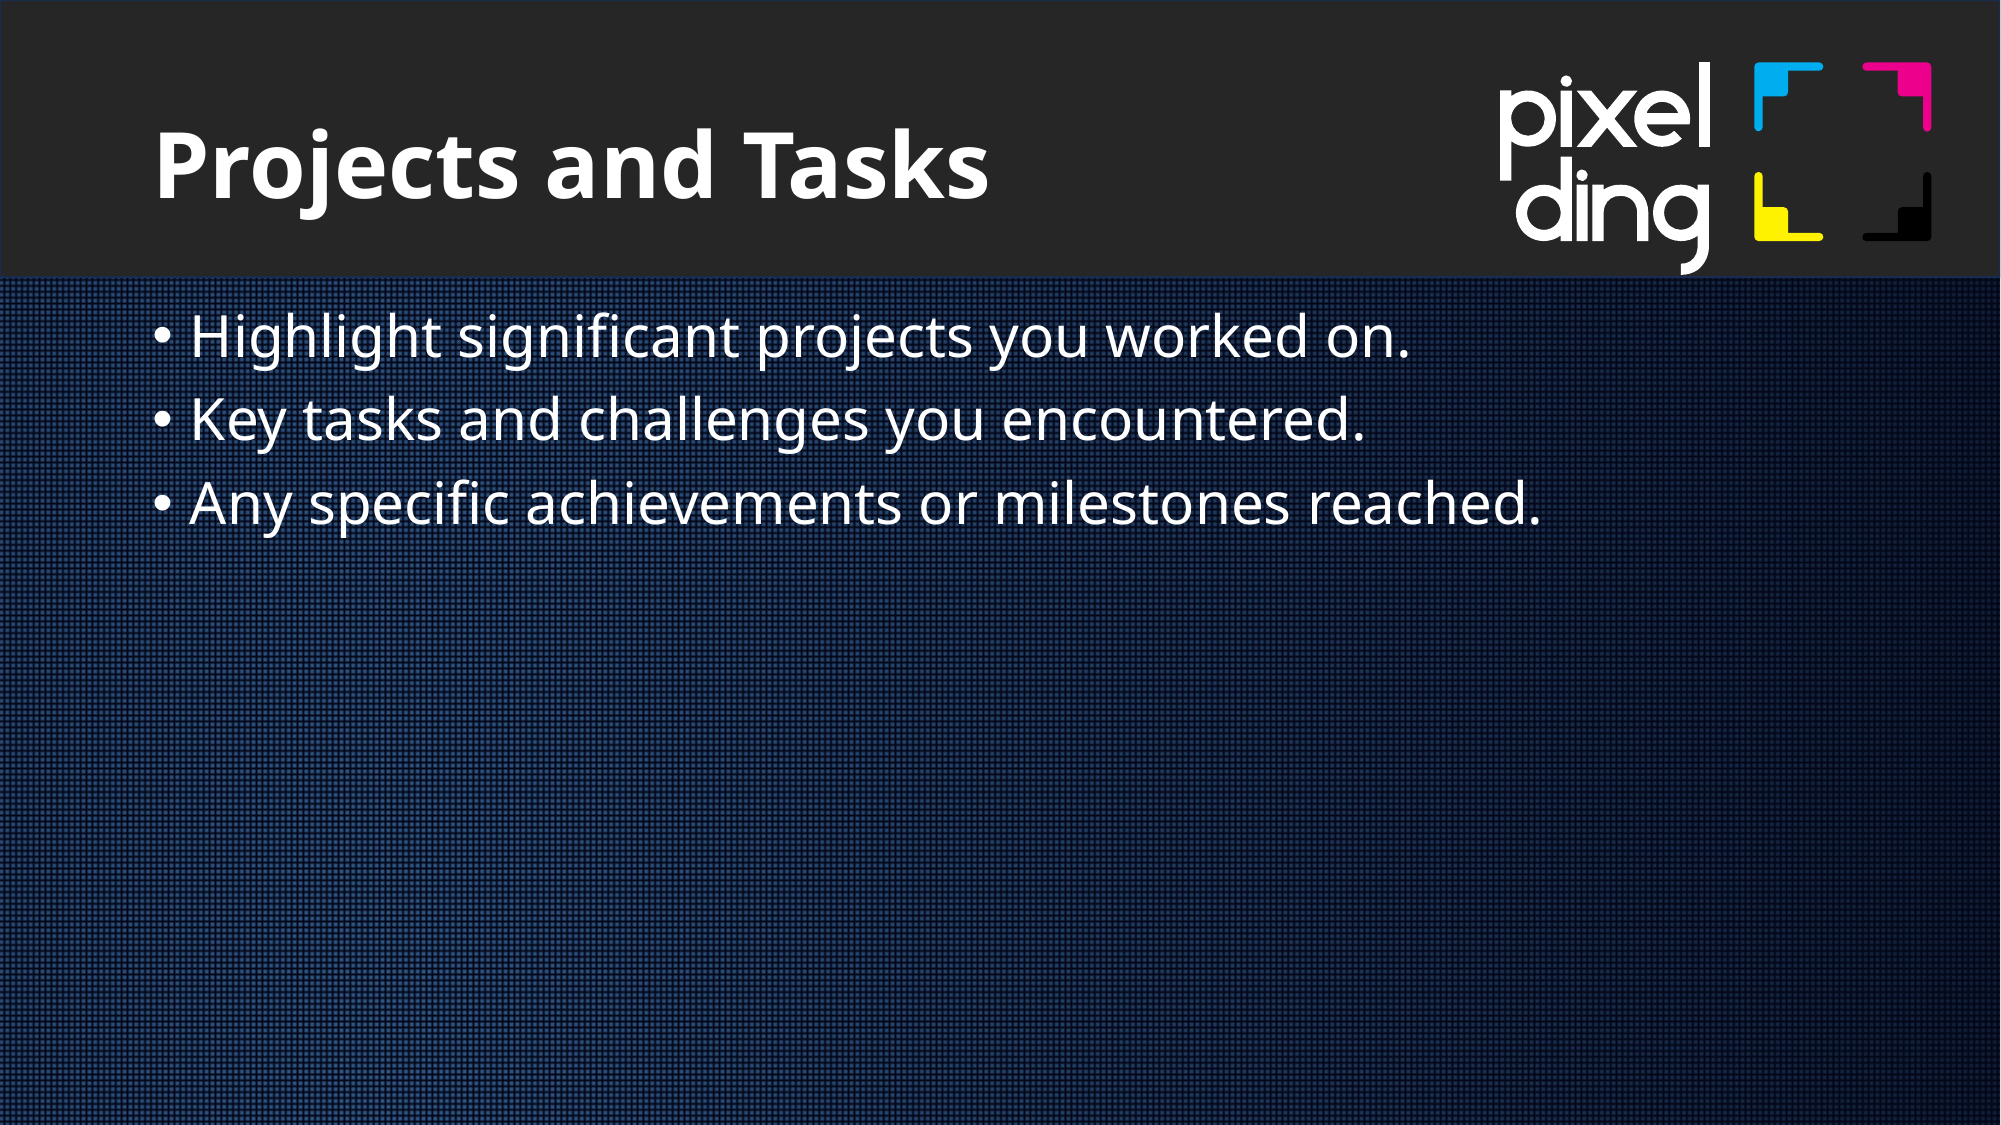

# Projects and Tasks
Highlight significant projects you worked on.
Key tasks and challenges you encountered.
Any specific achievements or milestones reached.